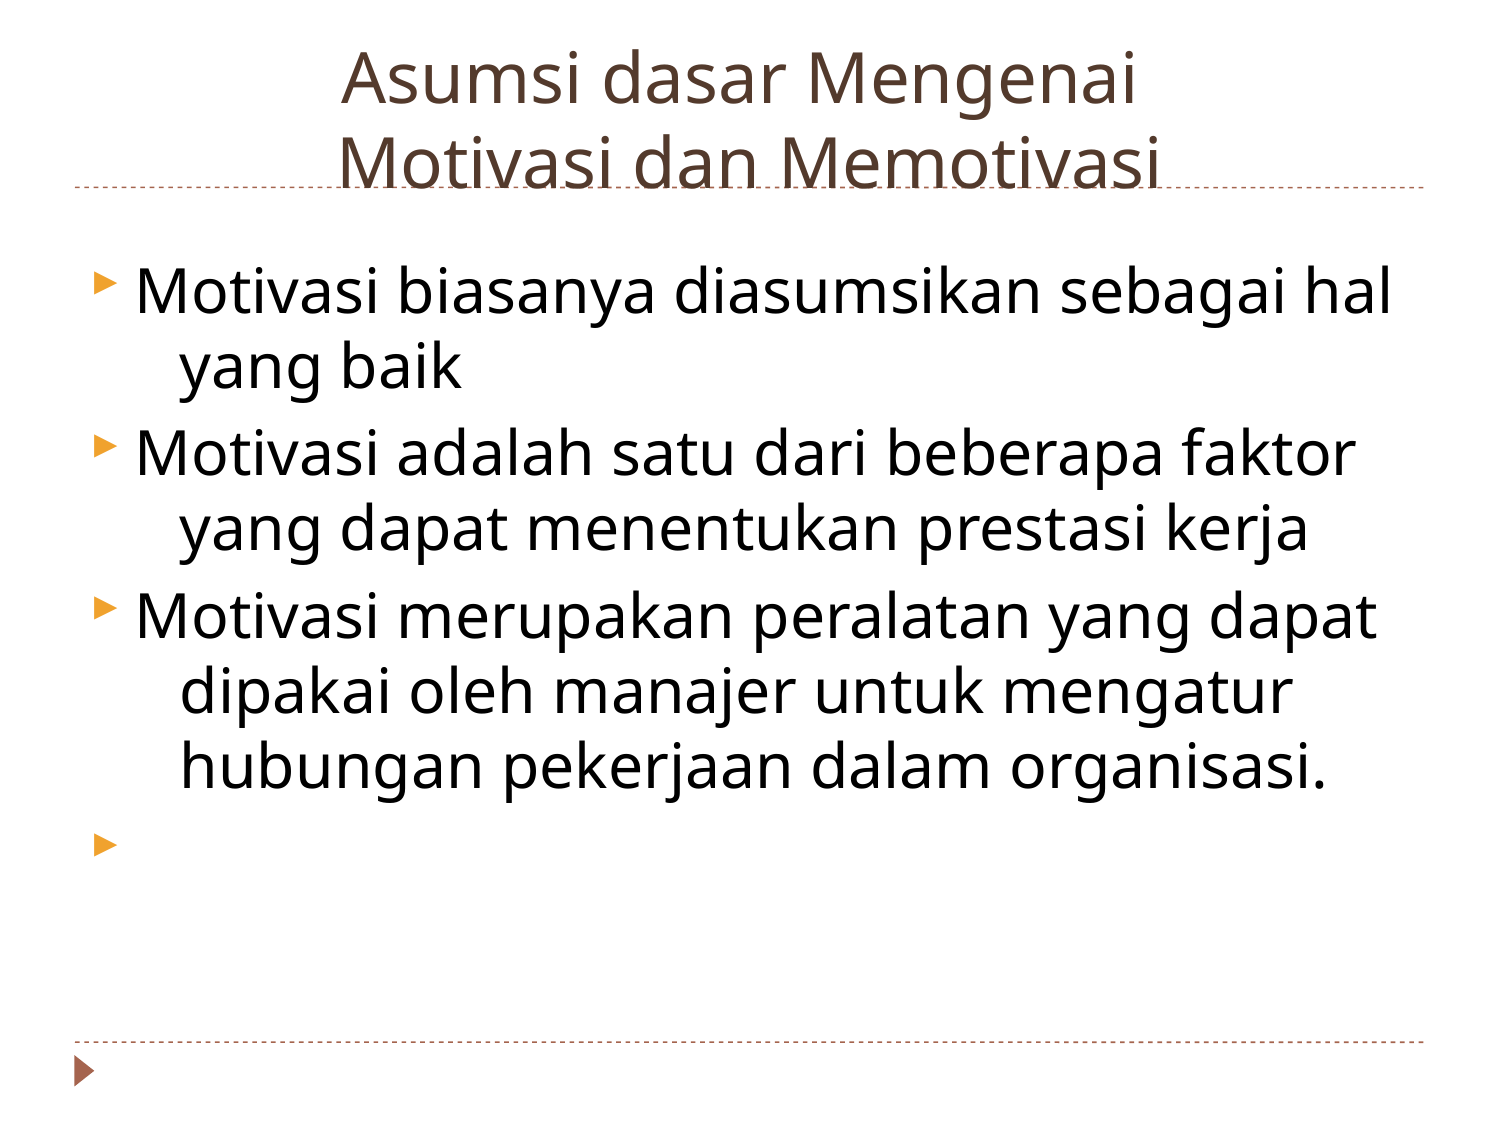

# Asumsi dasar Mengenai Motivasi dan Memotivasi
Motivasi biasanya diasumsikan sebagai hal yang baik
Motivasi adalah satu dari beberapa faktor yang dapat menentukan prestasi kerja
Motivasi merupakan peralatan yang dapat dipakai oleh manajer untuk mengatur hubungan pekerjaan dalam organisasi.